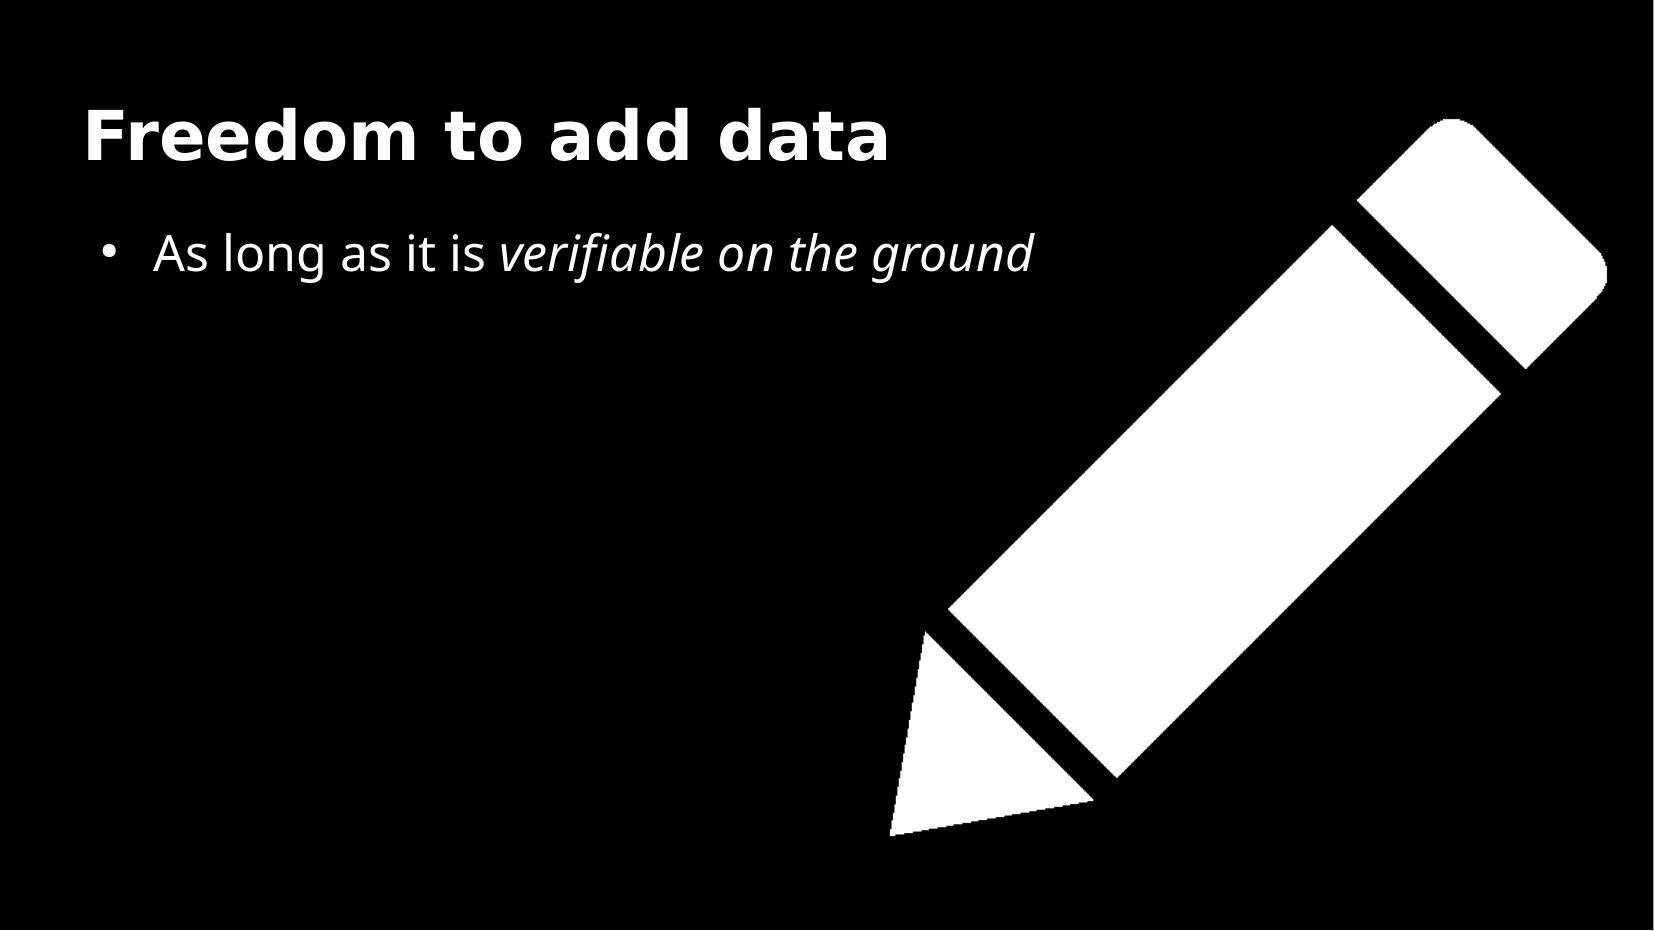

# Freedom to add data
As long as it is verifiable on the ground